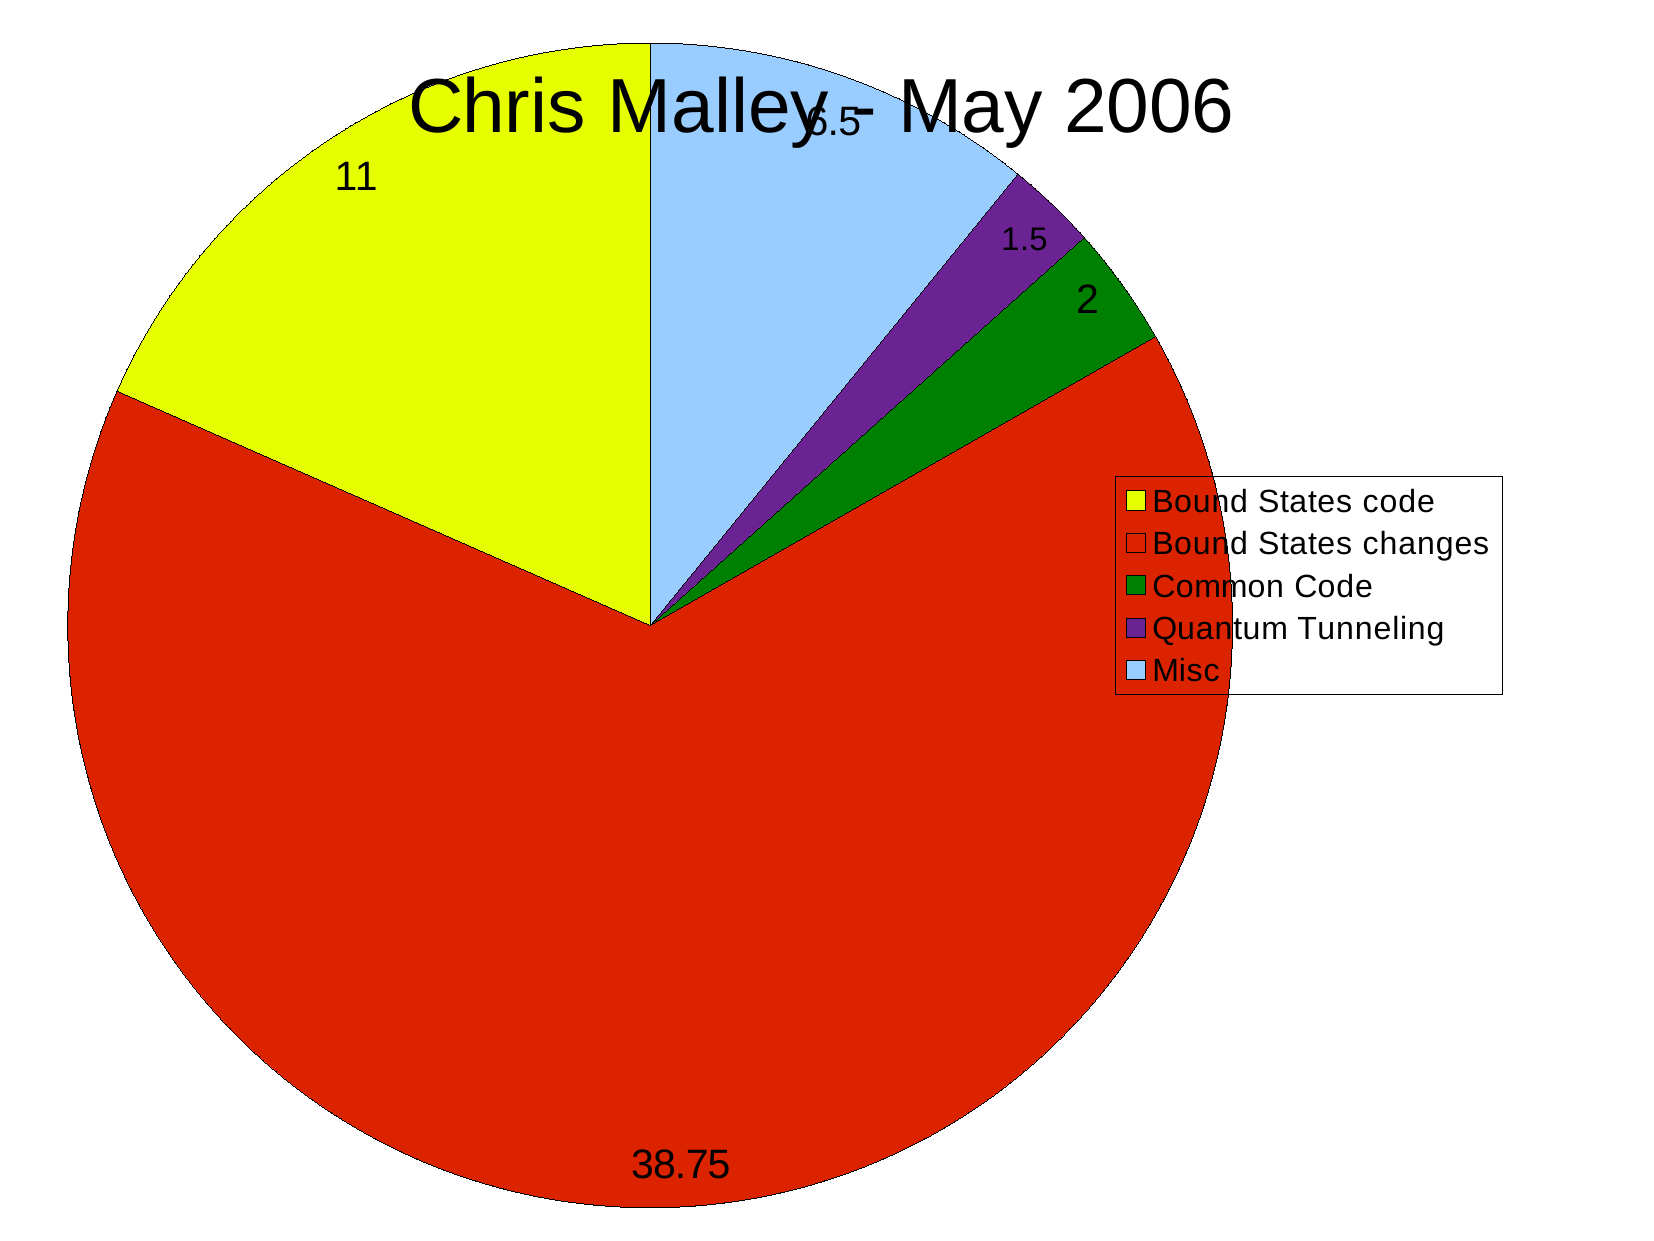

### Chart: Chris Malley - May 2006
| Category | Hours |
|---|---|
| Bound States code | 11.0 |
| Bound States changes | 38.75 |
| Common Code | 2.0 |
| Quantum Tunneling | 1.5 |
| Misc | 6.5 |